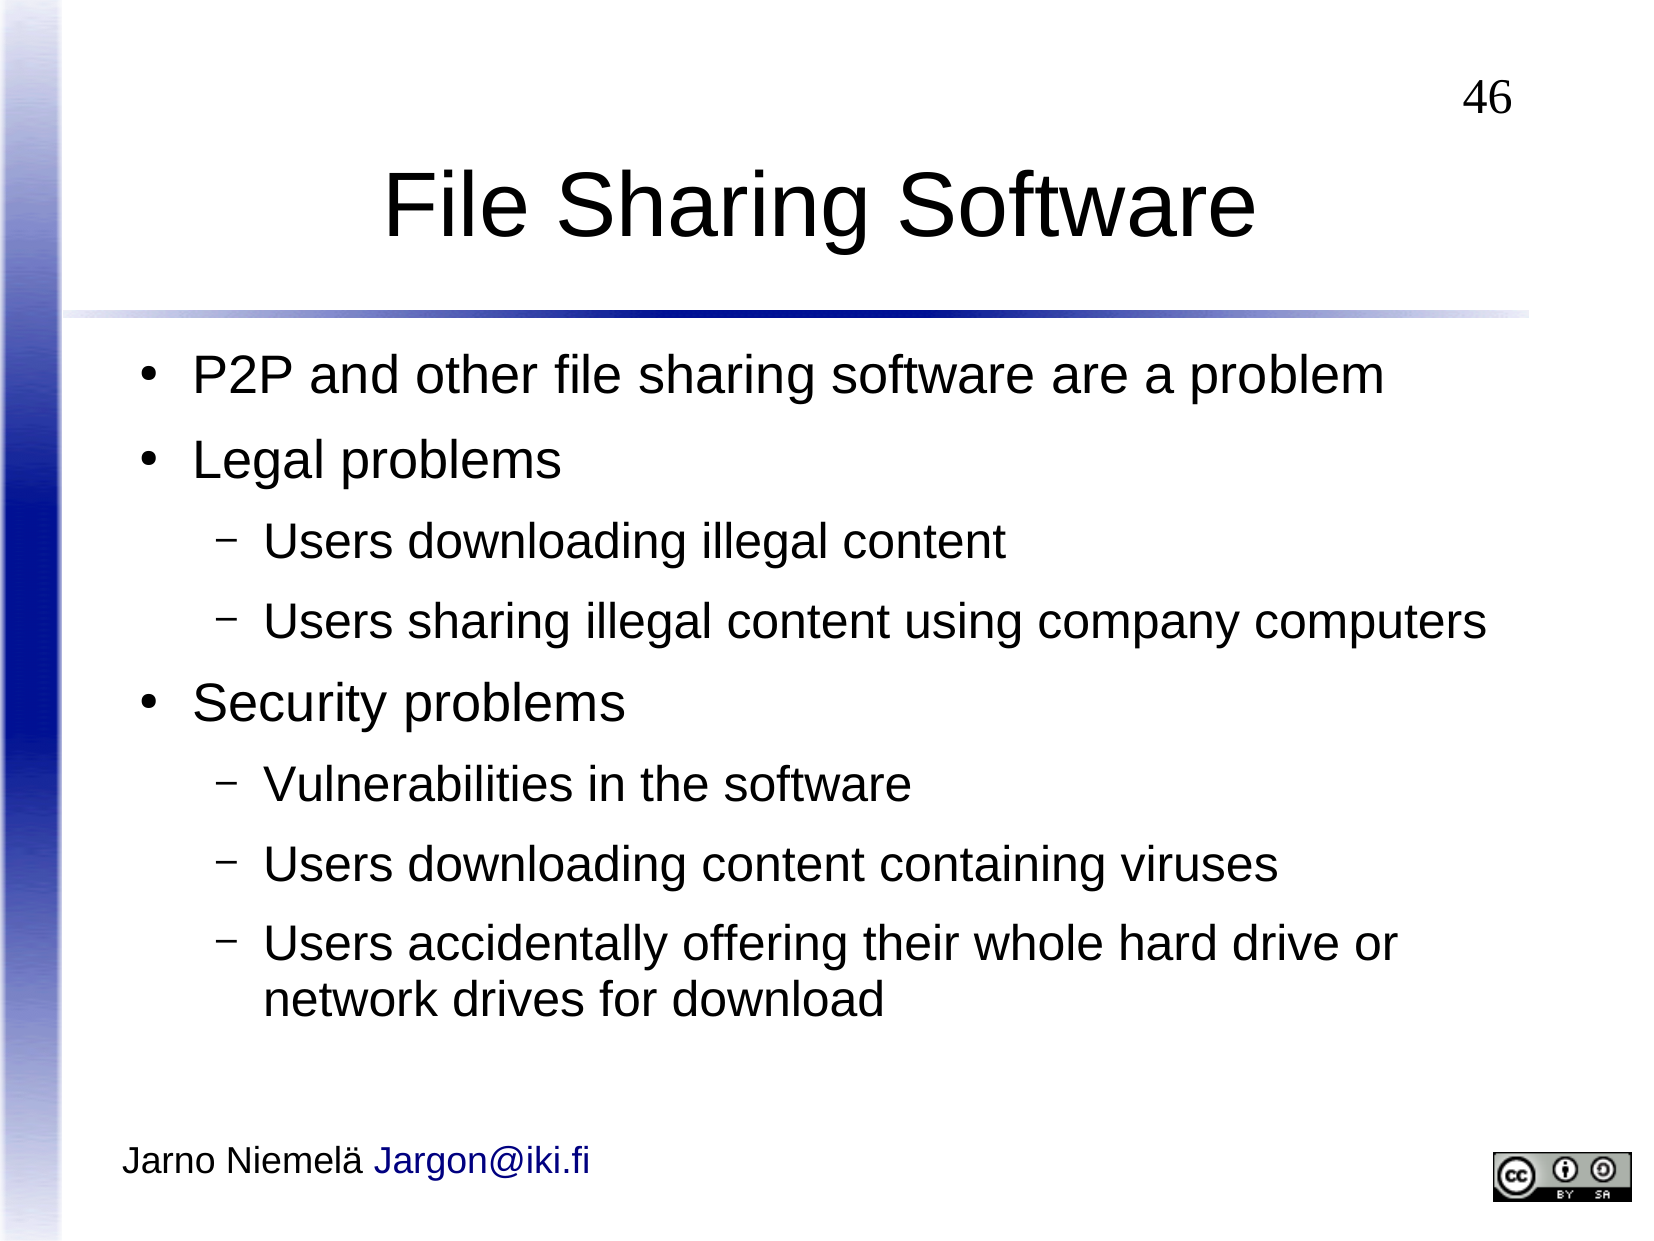

# File Sharing Software
P2P and other file sharing software are a problem
Legal problems
Users downloading illegal content
Users sharing illegal content using company computers
Security problems
Vulnerabilities in the software
Users downloading content containing viruses
Users accidentally offering their whole hard drive or network drives for download